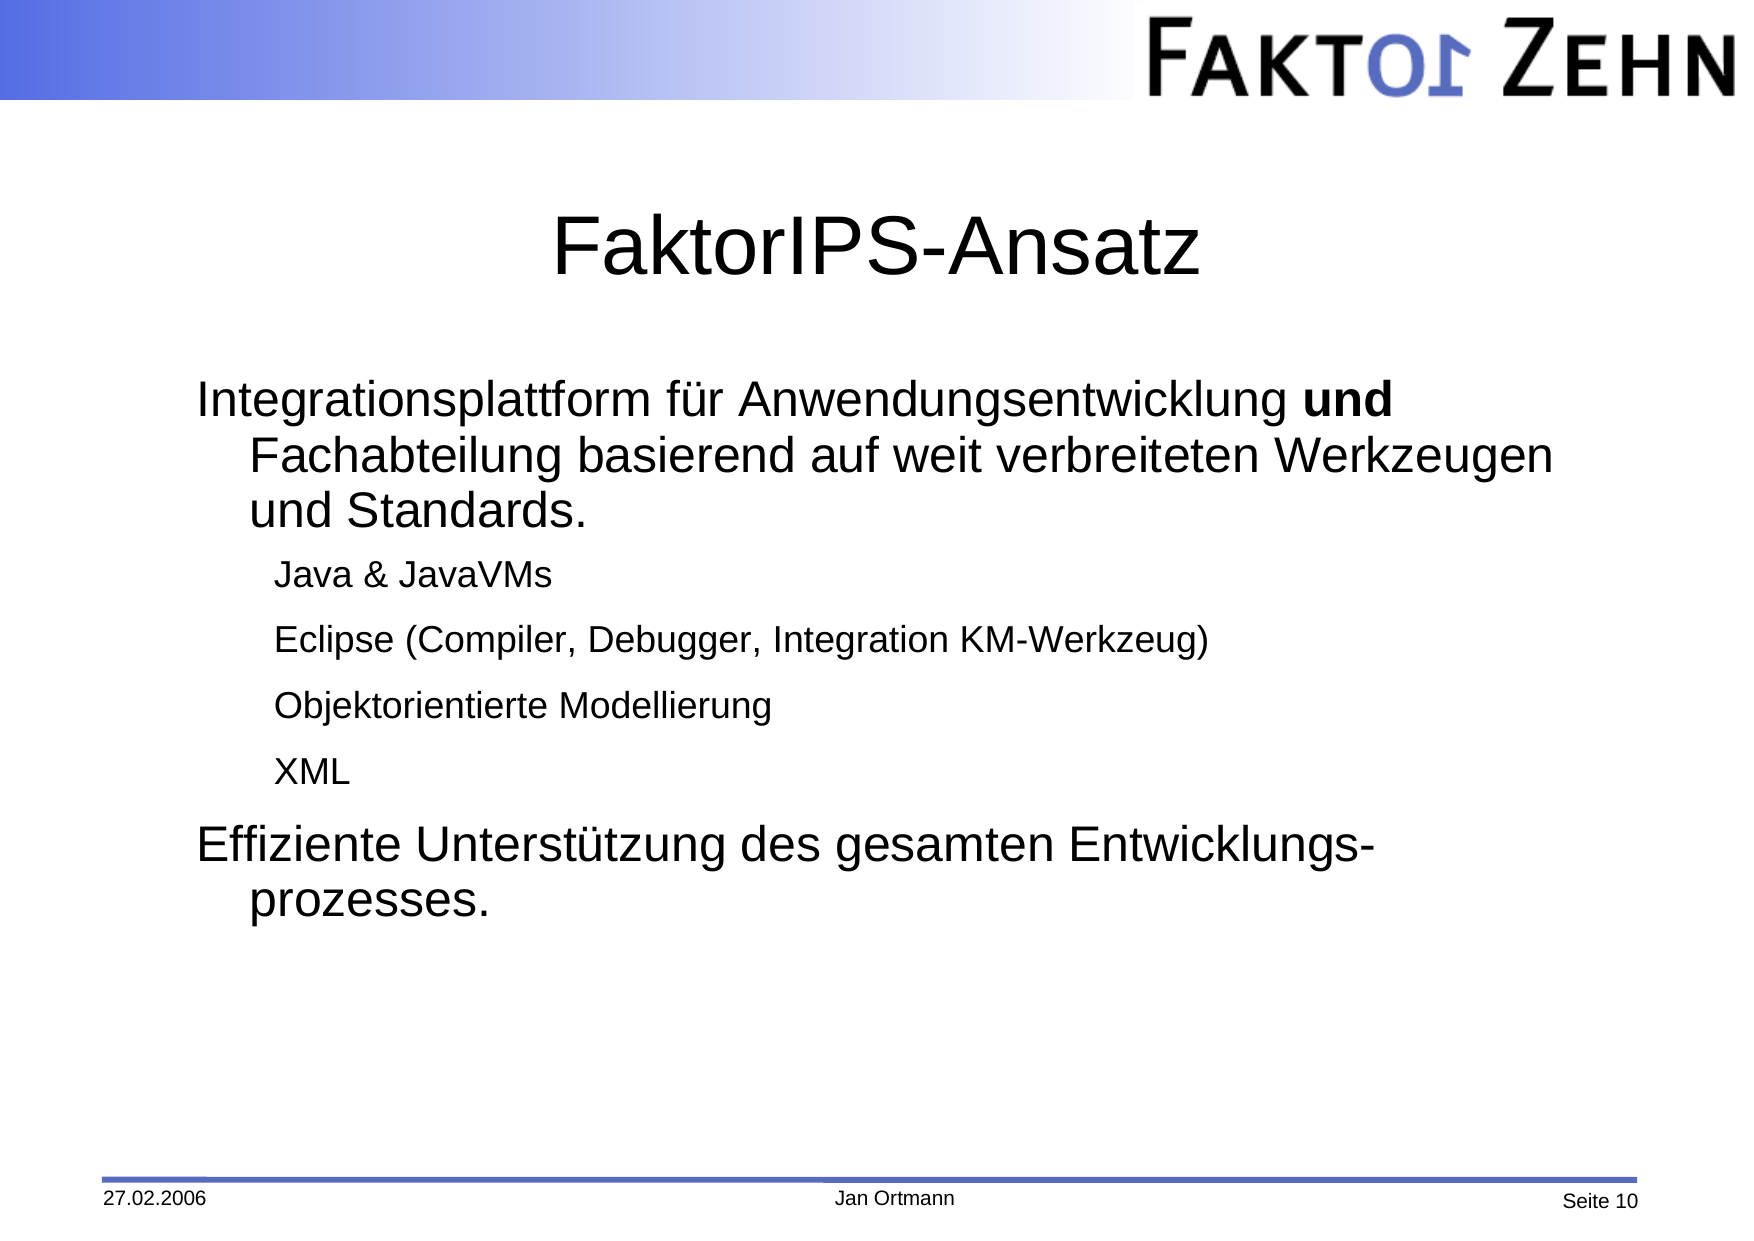

# FaktorIPS-Ansatz
Integrationsplattform für Anwendungsentwicklung und Fachabteilung basierend auf weit verbreiteten Werkzeugen und Standards.
Java & JavaVMs
Eclipse (Compiler, Debugger, Integration KM-Werkzeug)
Objektorientierte Modellierung
XML
Effiziente Unterstützung des gesamten Entwicklungs-prozesses.